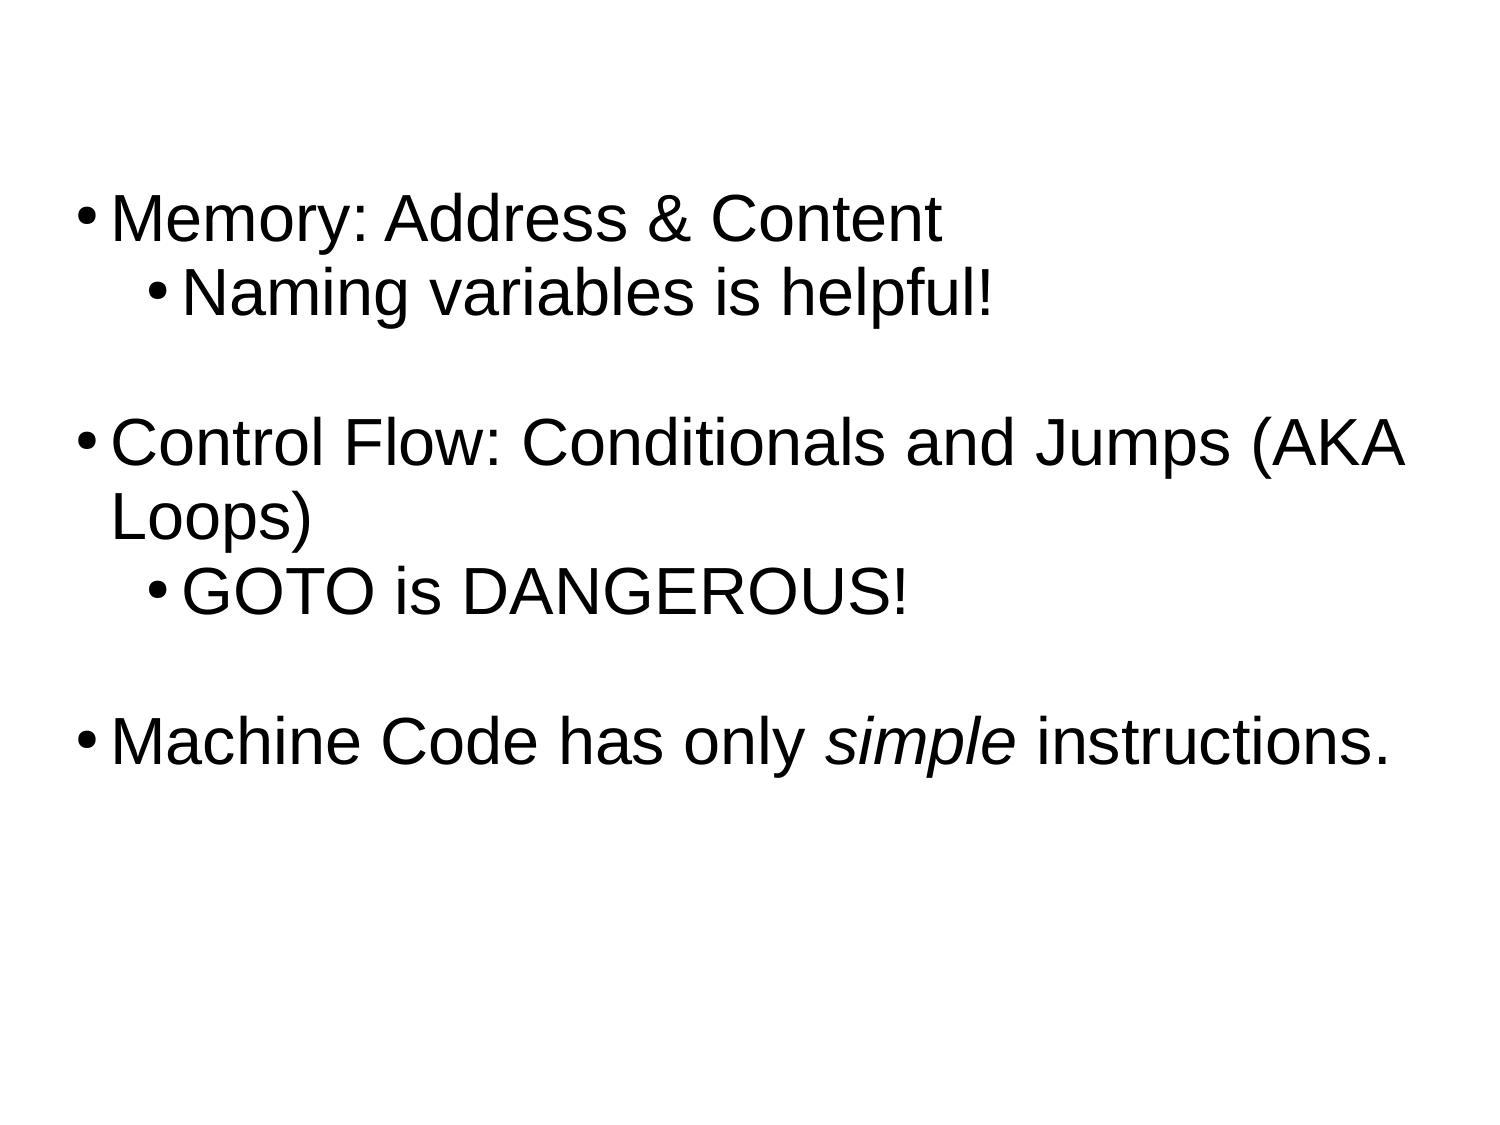

# Memory: Address & Content
Naming variables is helpful!
Control Flow: Conditionals and Jumps (AKA Loops)
GOTO is DANGEROUS!
Machine Code has only simple instructions.